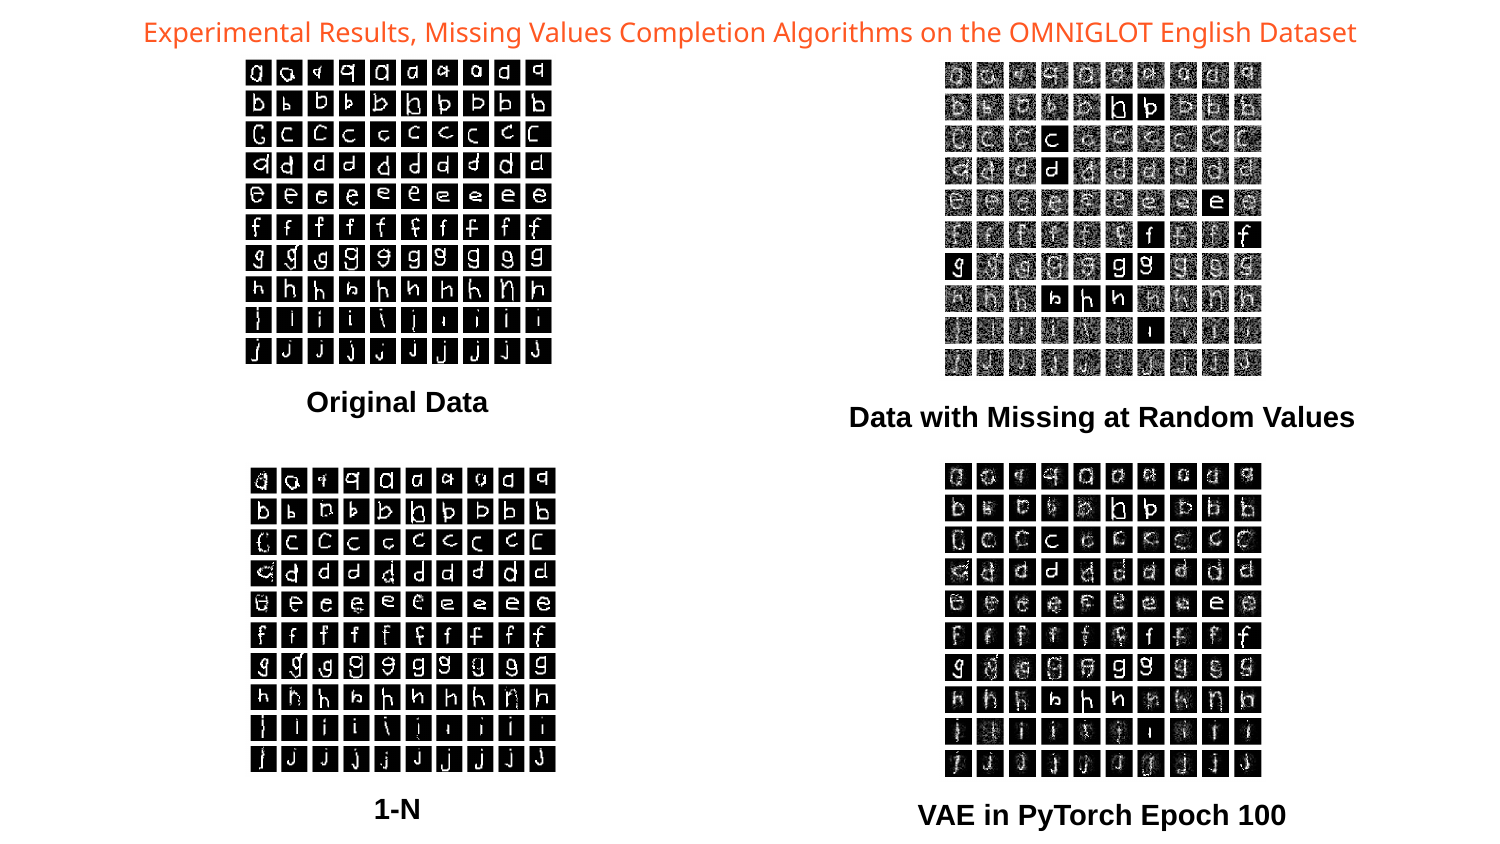

# Experimental Results, Missing Values Completion Algorithms on the OMNIGLOT English Dataset
Original Data
Data with Missing at Random Values
1-N
VAE in PyTorch Epoch 100